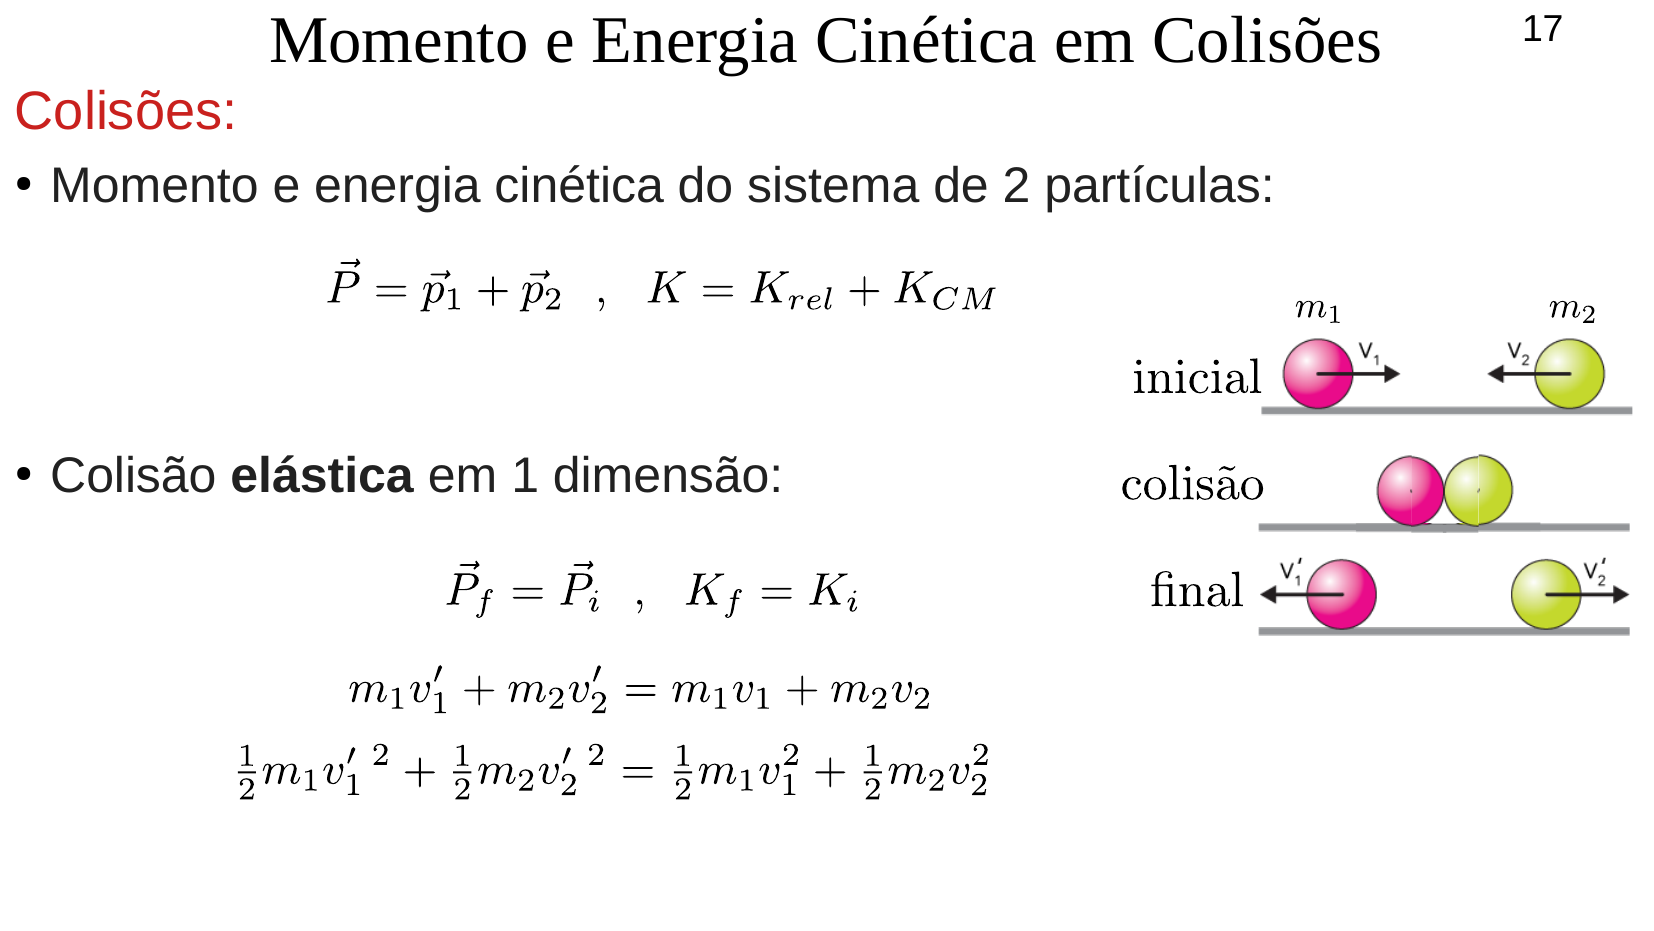

Momento e Energia Cinética em Colisões
Colisões:
Momento e energia cinética do sistema de 2 partículas:
Colisão elástica em 1 dimensão: